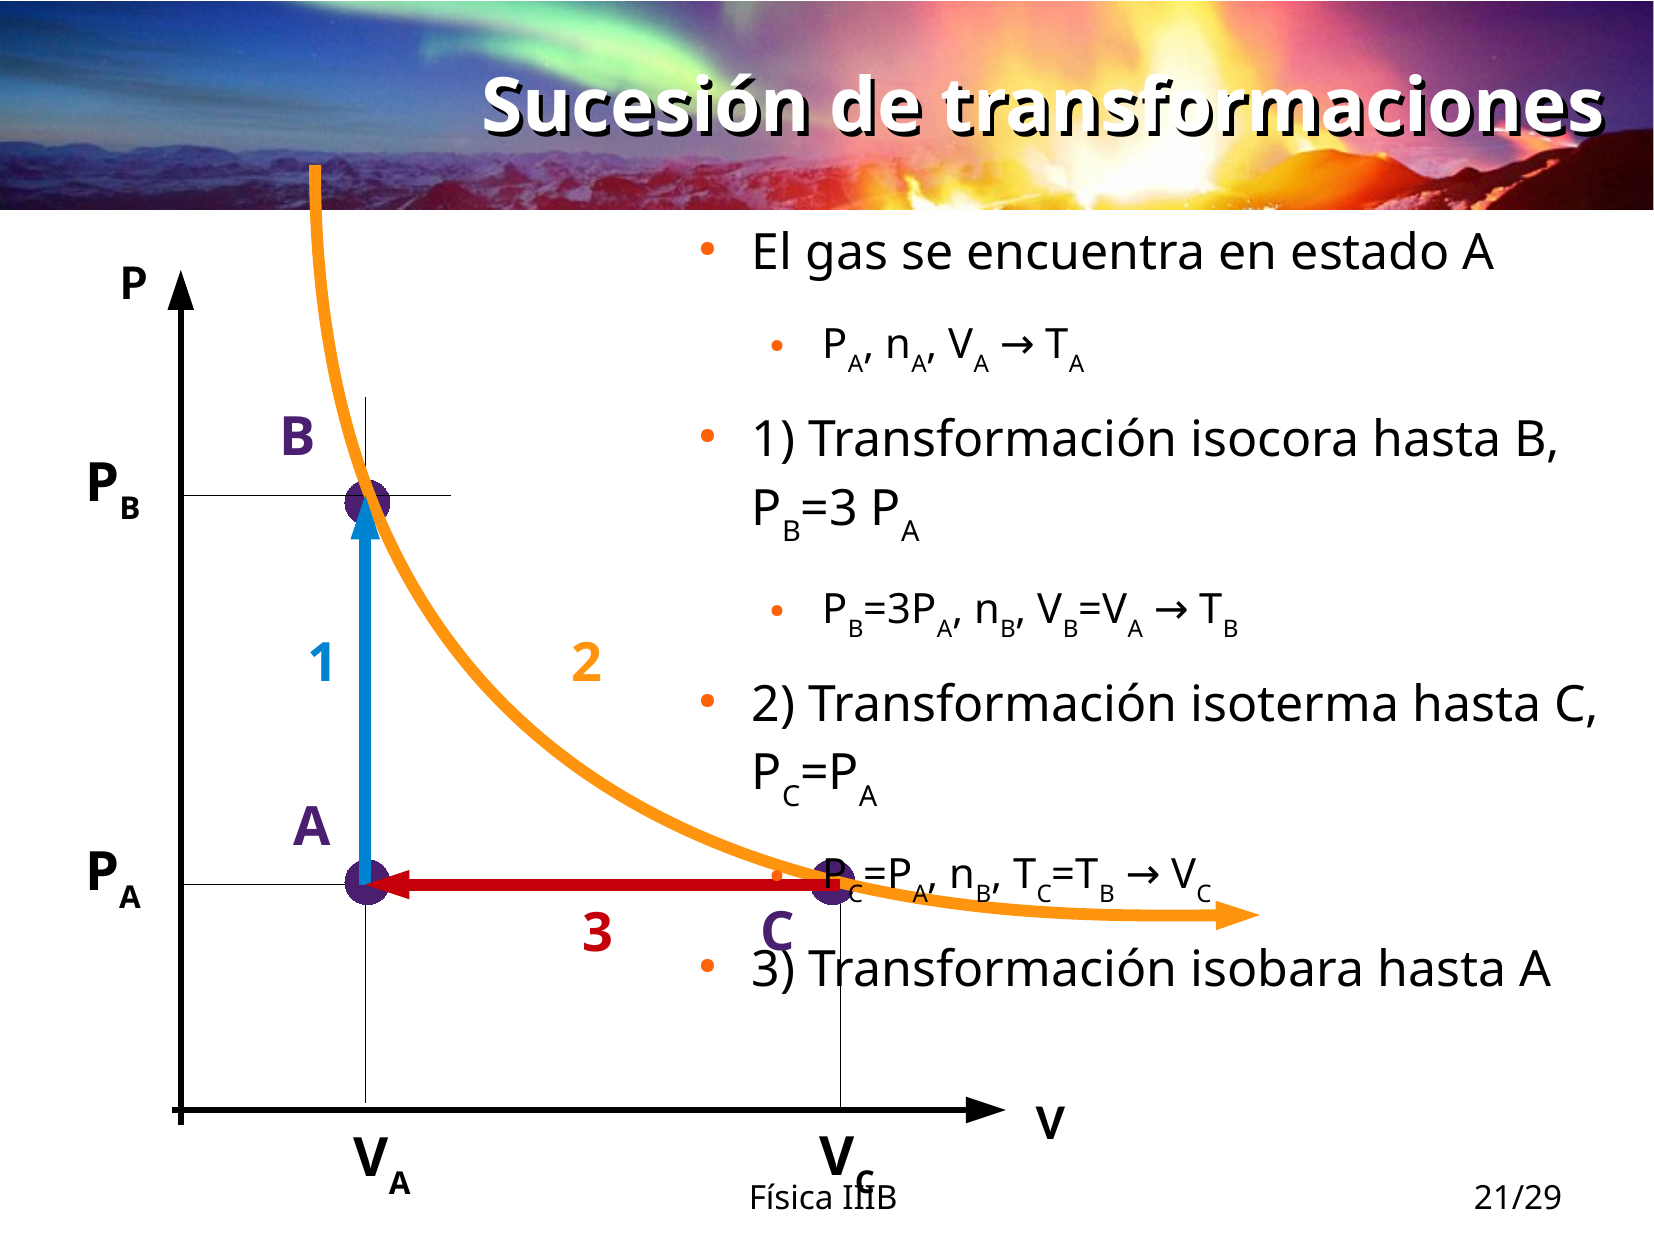

# Sucesión de transformaciones
El gas se encuentra en estado A
PA, nA, VA → TA
1) Transformación isocora hasta B, PB=3 PA
PB=3PA, nB, VB=VA → TB
2) Transformación isoterma hasta C, PC=PA
PC=PA, nB, TC=TB → VC
3) Transformación isobara hasta A
P
V
B
PB
1
2
A
PA
C
3
VC
VA
Física IIIB
21